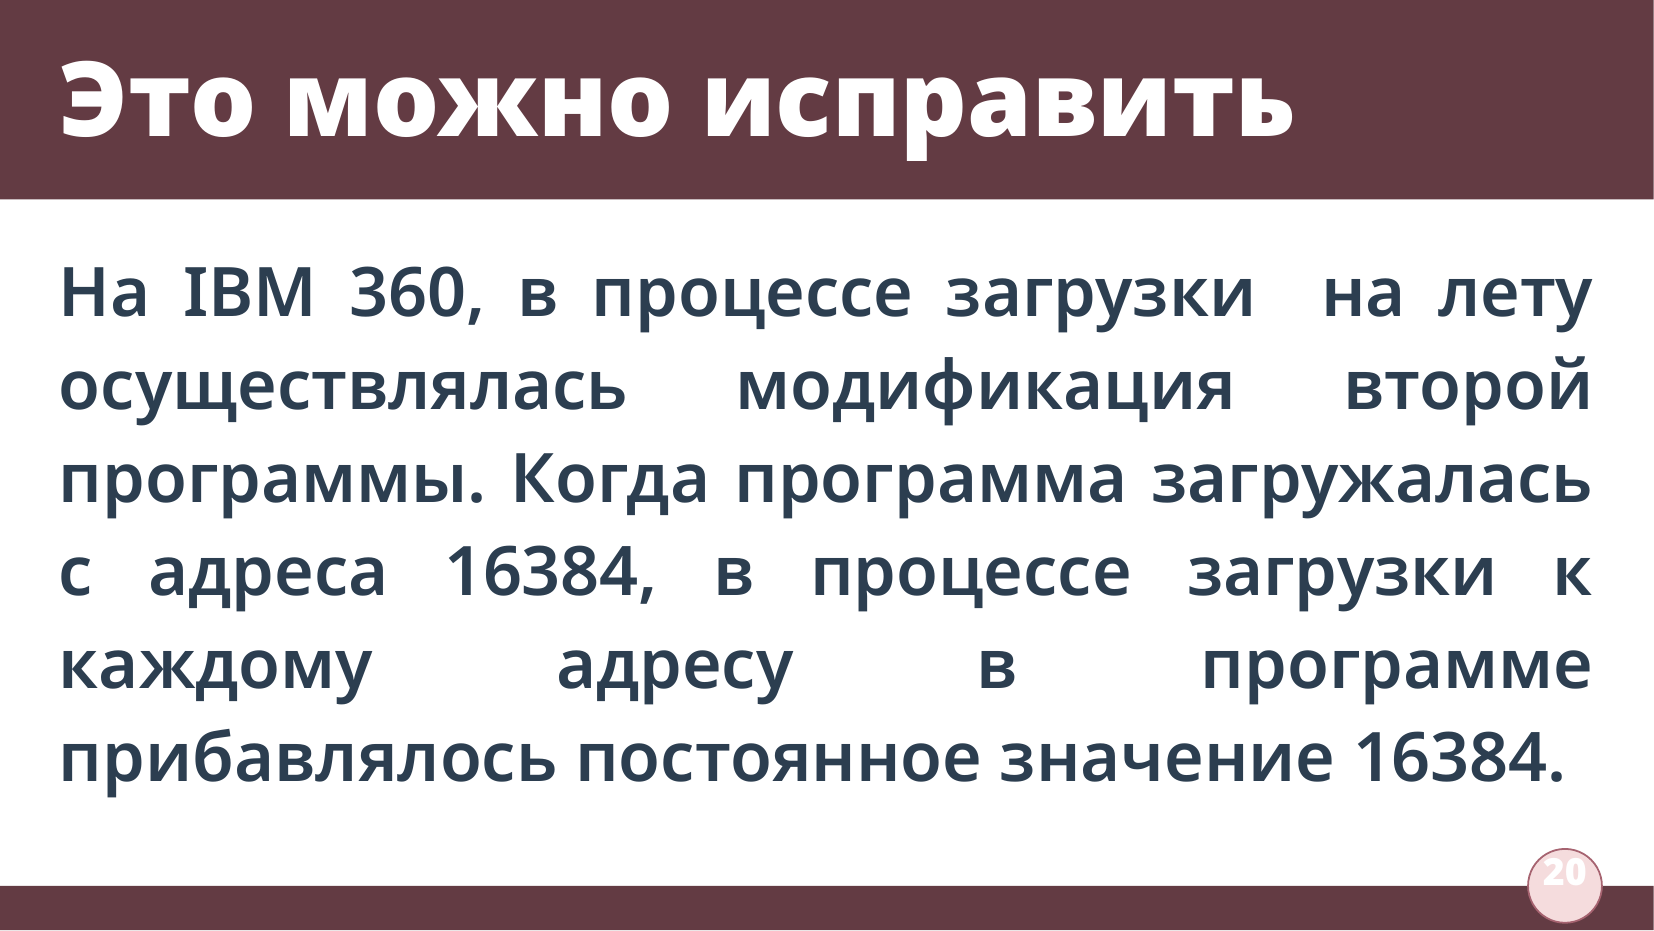

# Это можно исправить
На IBM 360, в процессе загрузки на лету осуществлялась модификация второй программы. Когда программа загружалась с адреса 16384, в процессе загрузки к каждому адресу в программе прибавлялось постоянное значение 16384.